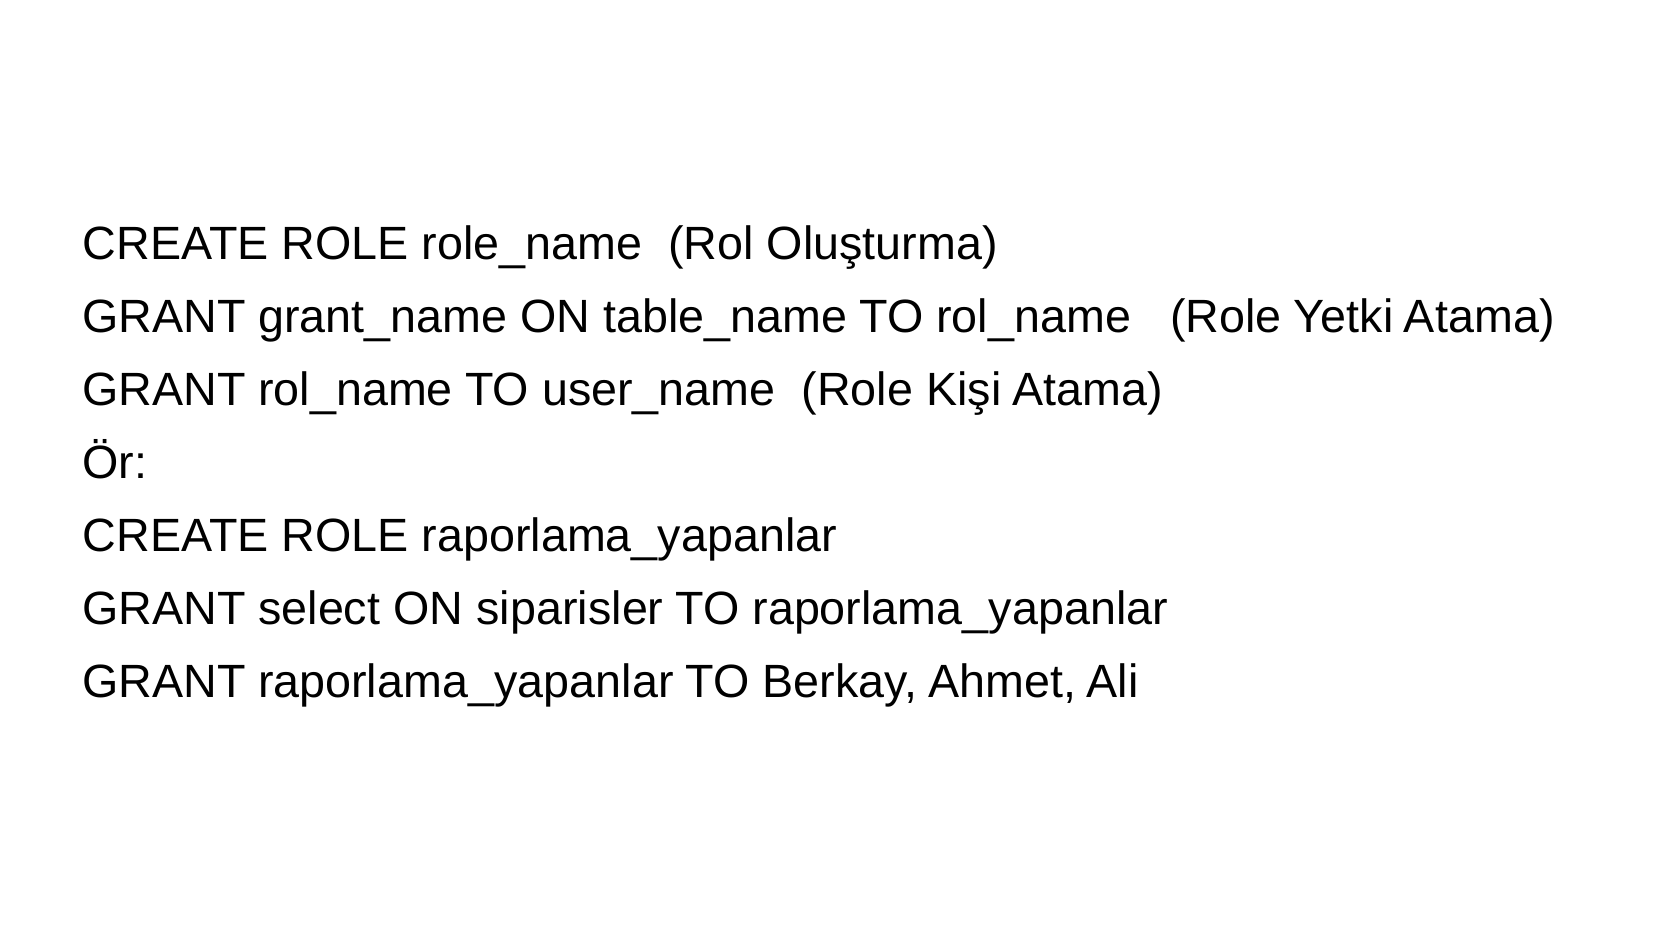

#
CREATE ROLE role_name (Rol Oluşturma)
GRANT grant_name ON table_name TO rol_name (Role Yetki Atama)
GRANT rol_name TO user_name (Role Kişi Atama)
Ör:
CREATE ROLE raporlama_yapanlar
GRANT select ON siparisler TO raporlama_yapanlar
GRANT raporlama_yapanlar TO Berkay, Ahmet, Ali